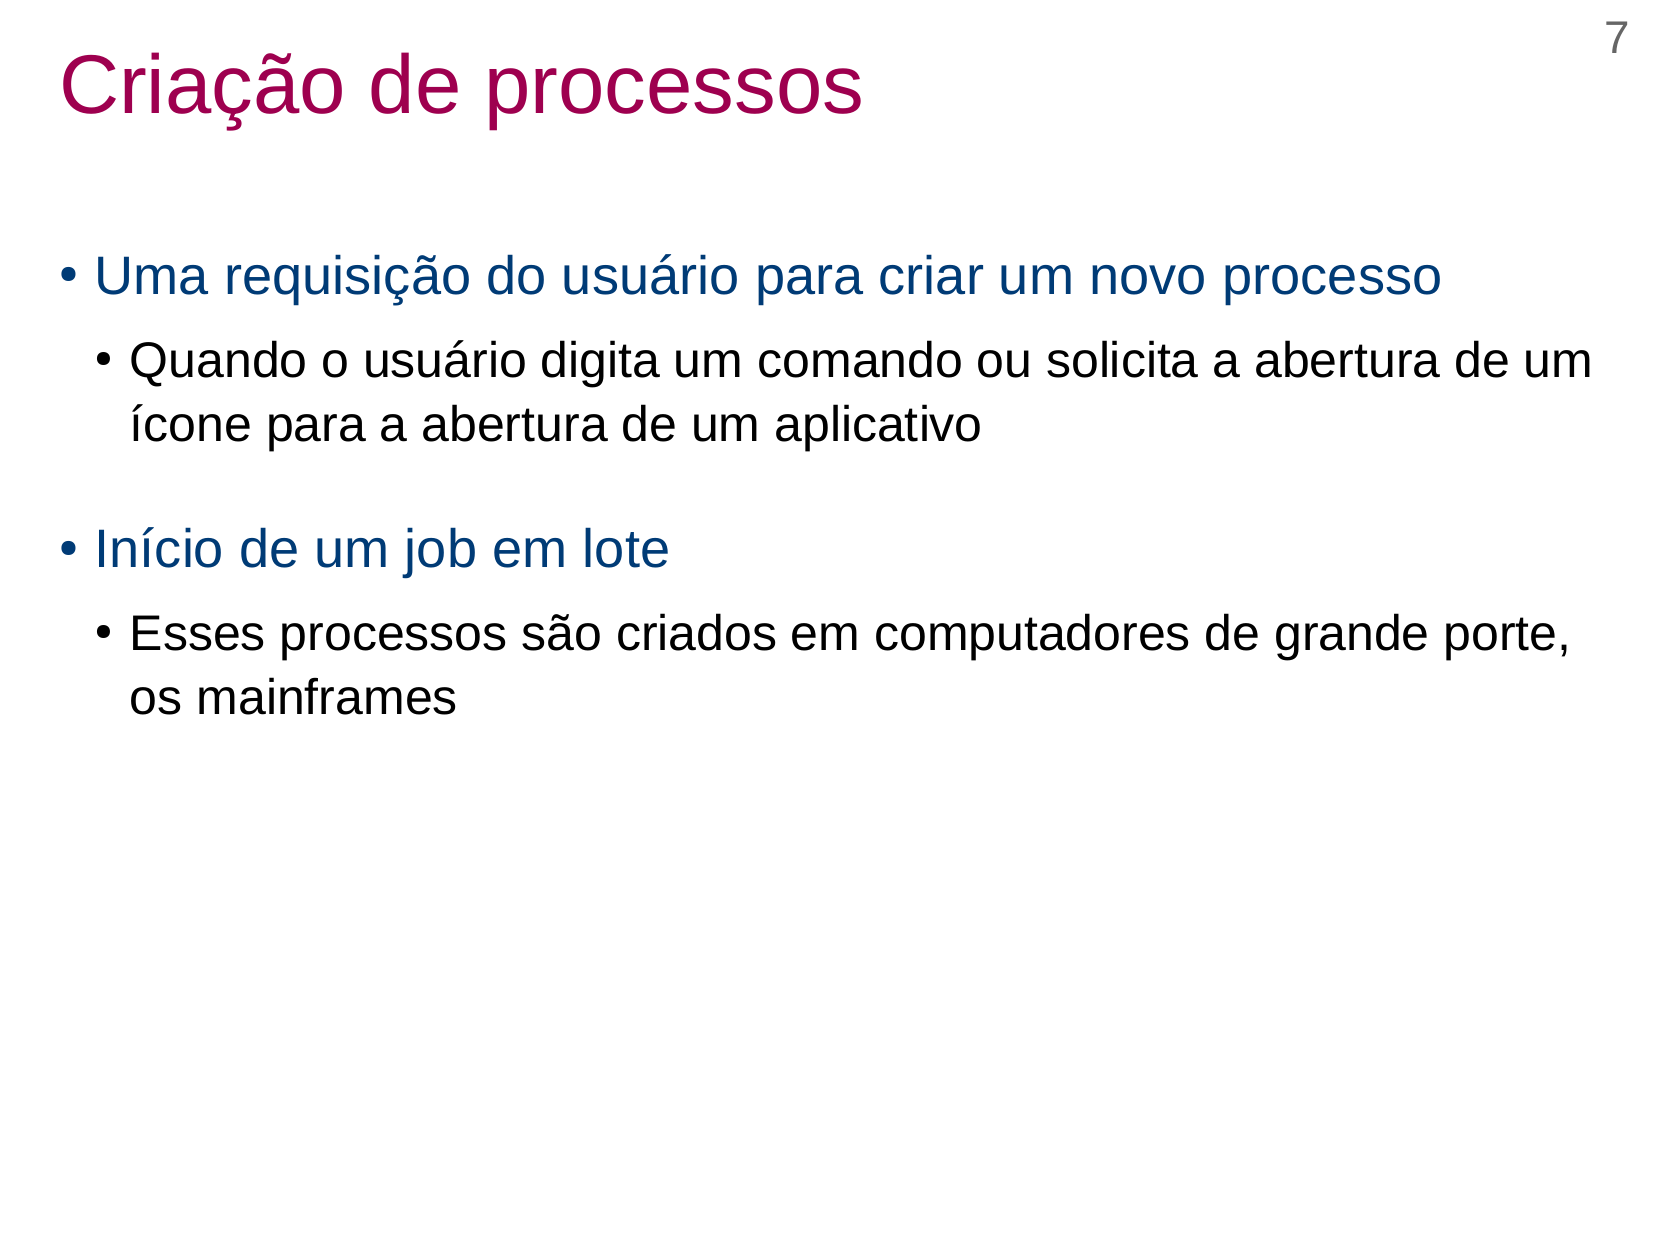

7
# Criação de processos
Uma requisição do usuário para criar um novo processo
Quando o usuário digita um comando ou solicita a abertura de um ícone para a abertura de um aplicativo
Início de um job em lote
Esses processos são criados em computadores de grande porte, os mainframes